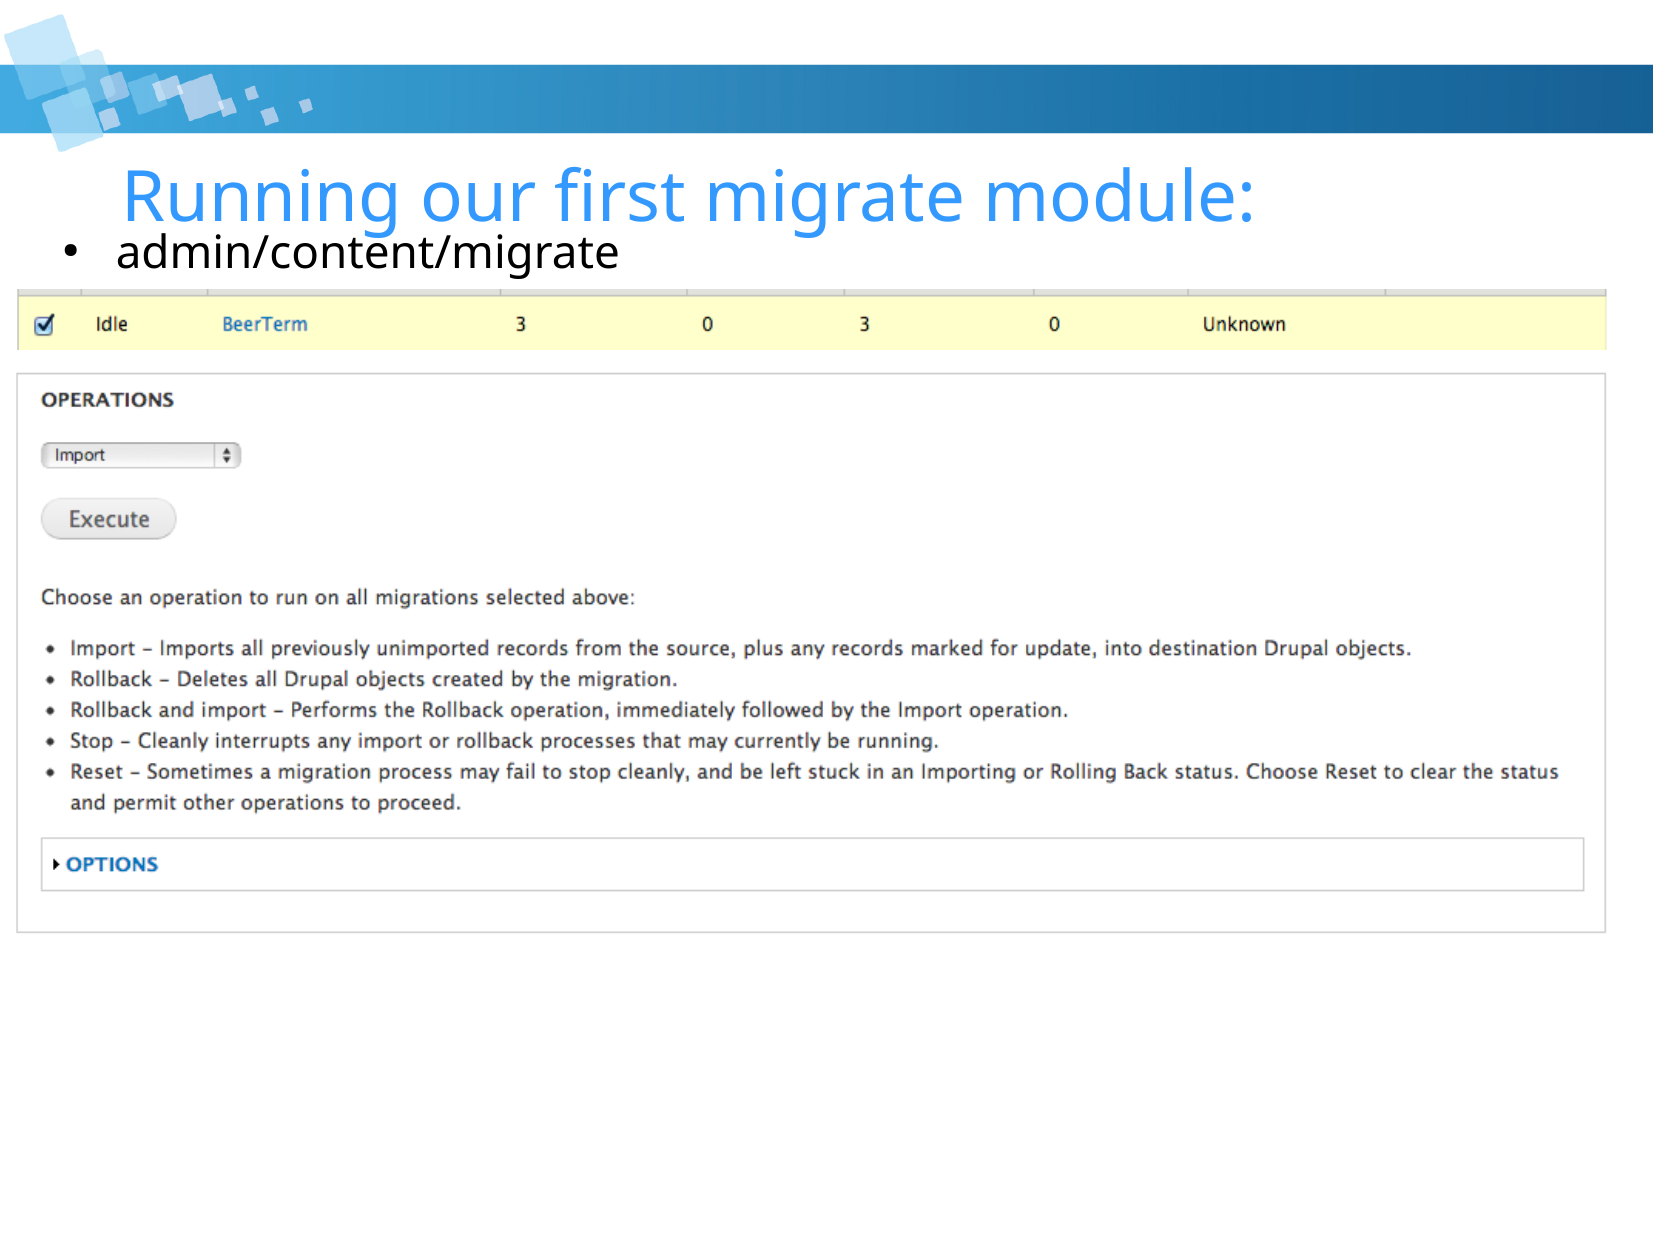

# Running our first migrate module:
admin/content/migrate